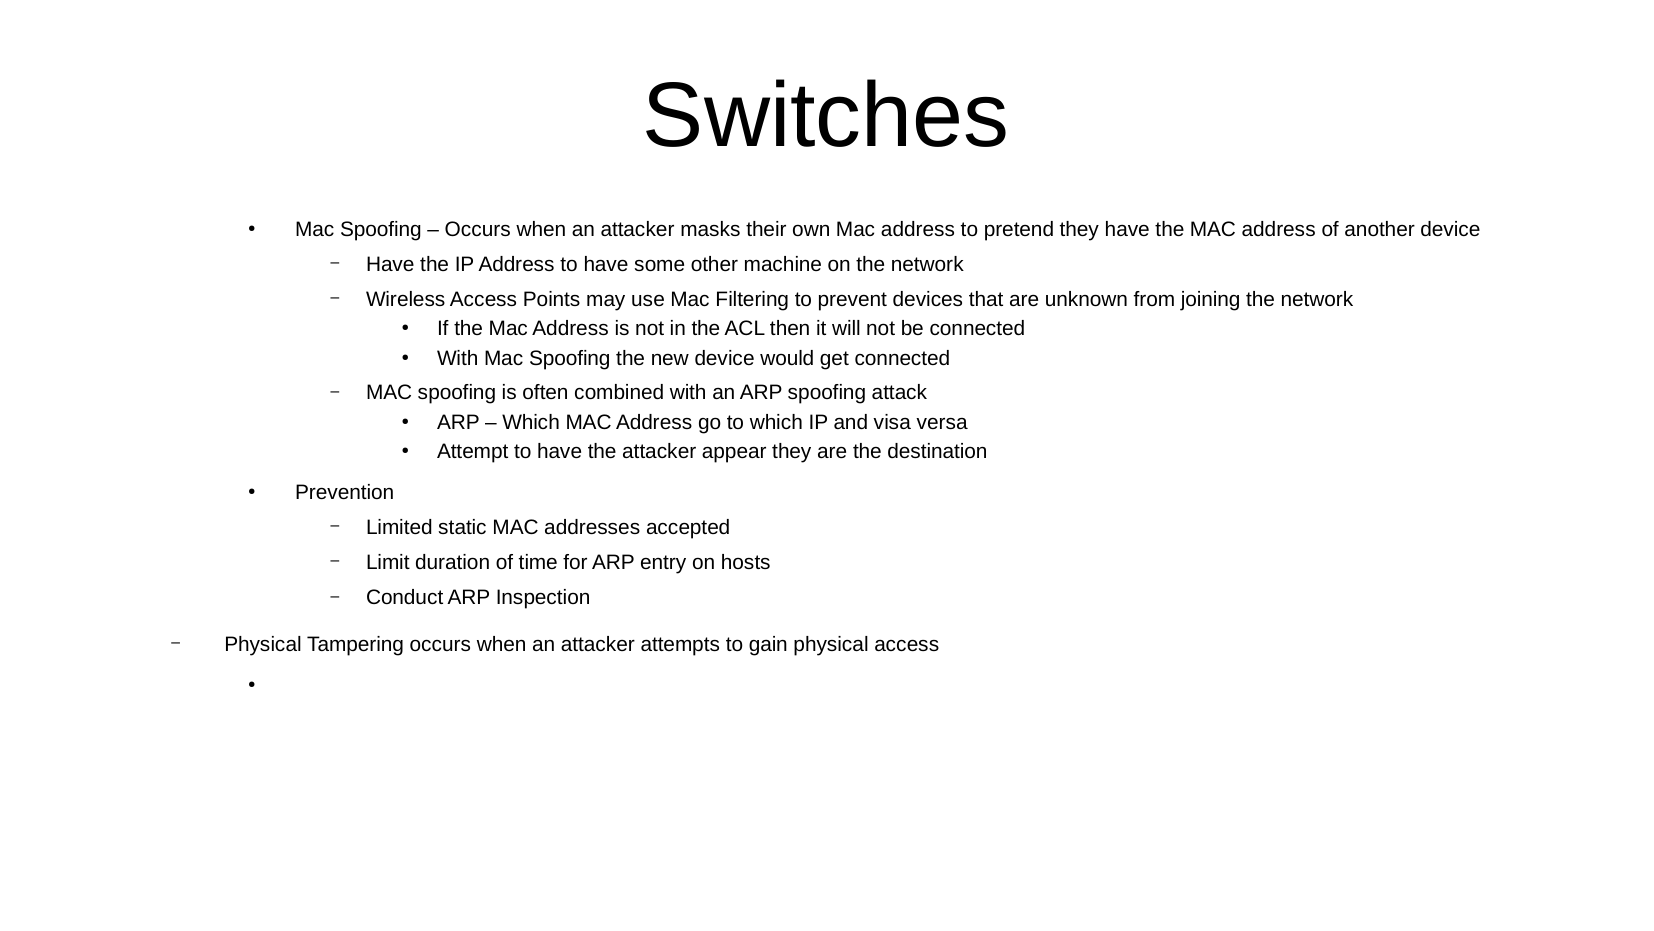

# Switches
Mac Spoofing – Occurs when an attacker masks their own Mac address to pretend they have the MAC address of another device
Have the IP Address to have some other machine on the network
Wireless Access Points may use Mac Filtering to prevent devices that are unknown from joining the network
If the Mac Address is not in the ACL then it will not be connected
With Mac Spoofing the new device would get connected
MAC spoofing is often combined with an ARP spoofing attack
ARP – Which MAC Address go to which IP and visa versa
Attempt to have the attacker appear they are the destination
Prevention
Limited static MAC addresses accepted
Limit duration of time for ARP entry on hosts
Conduct ARP Inspection
Physical Tampering occurs when an attacker attempts to gain physical access